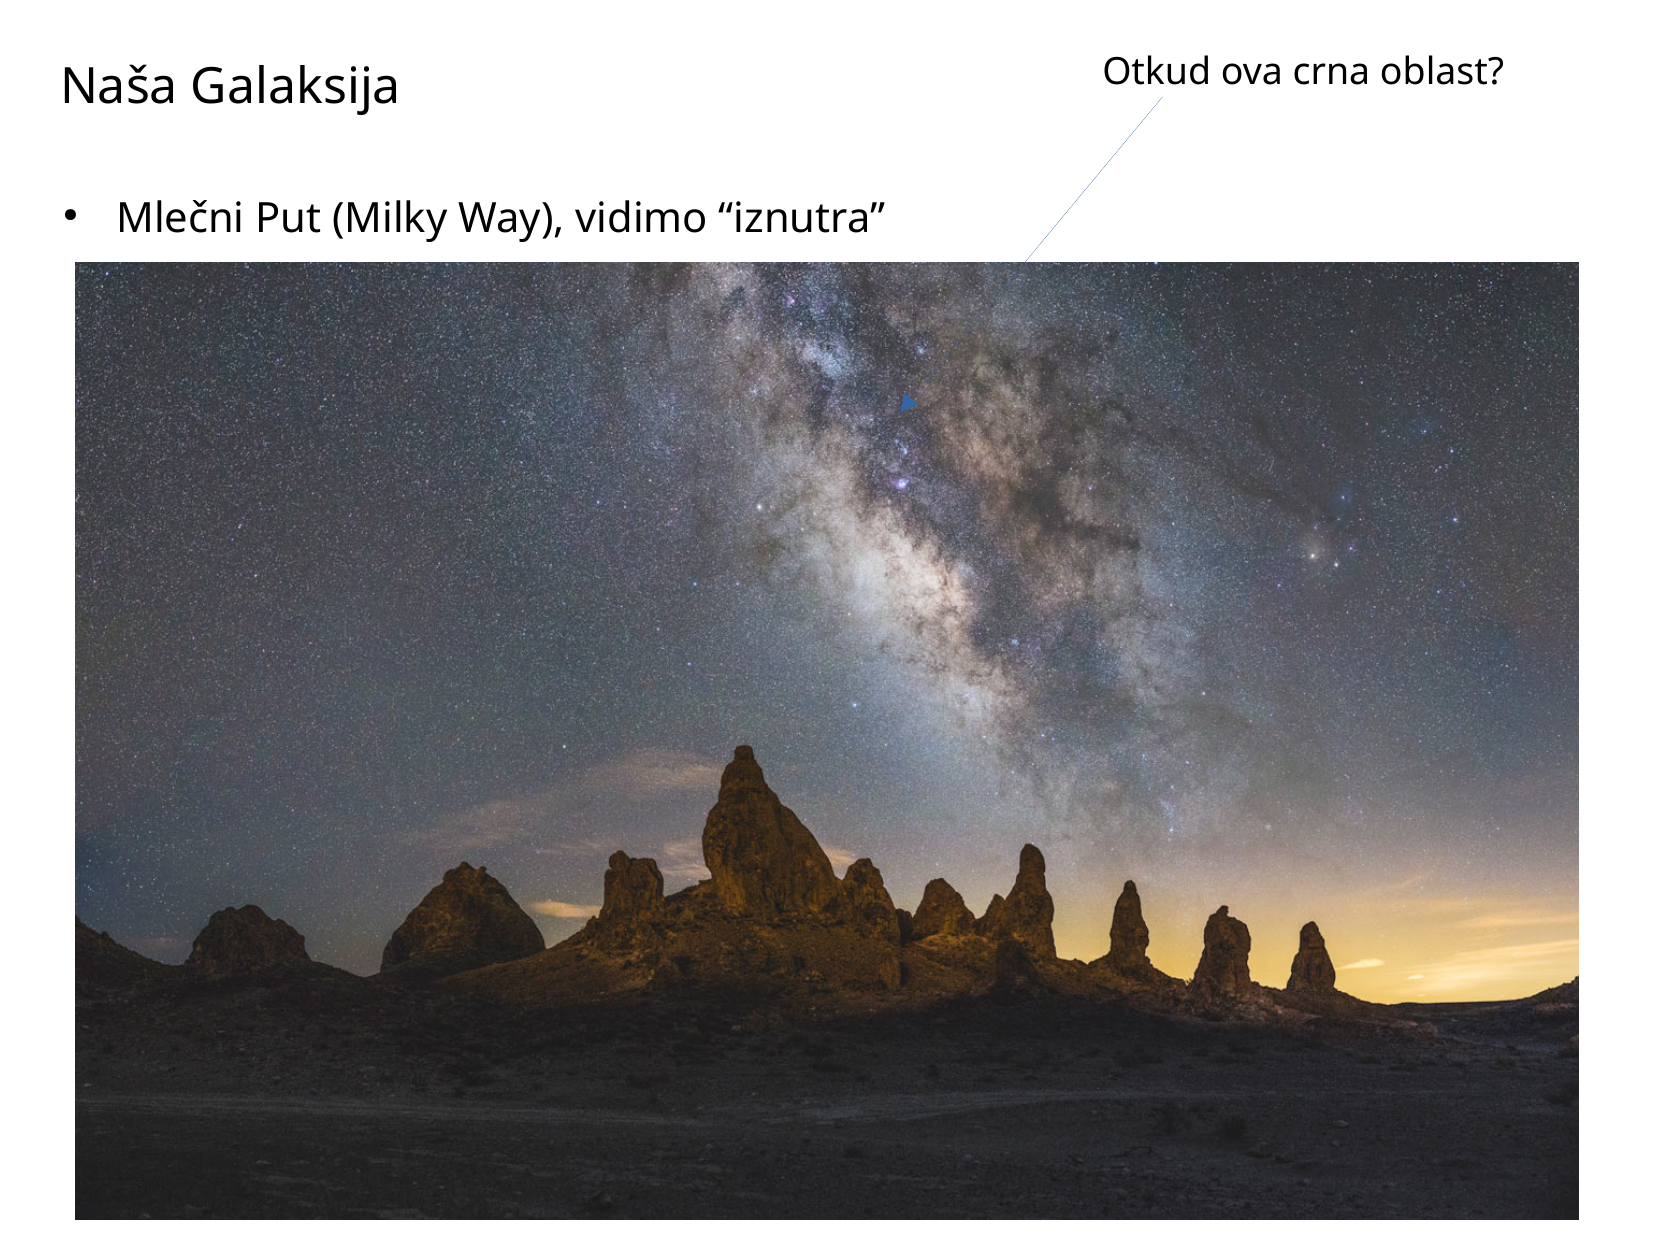

# Naša Galaksija
Otkud ova crna oblast?
Mlečni Put (Milky Way), vidimo “iznutra”